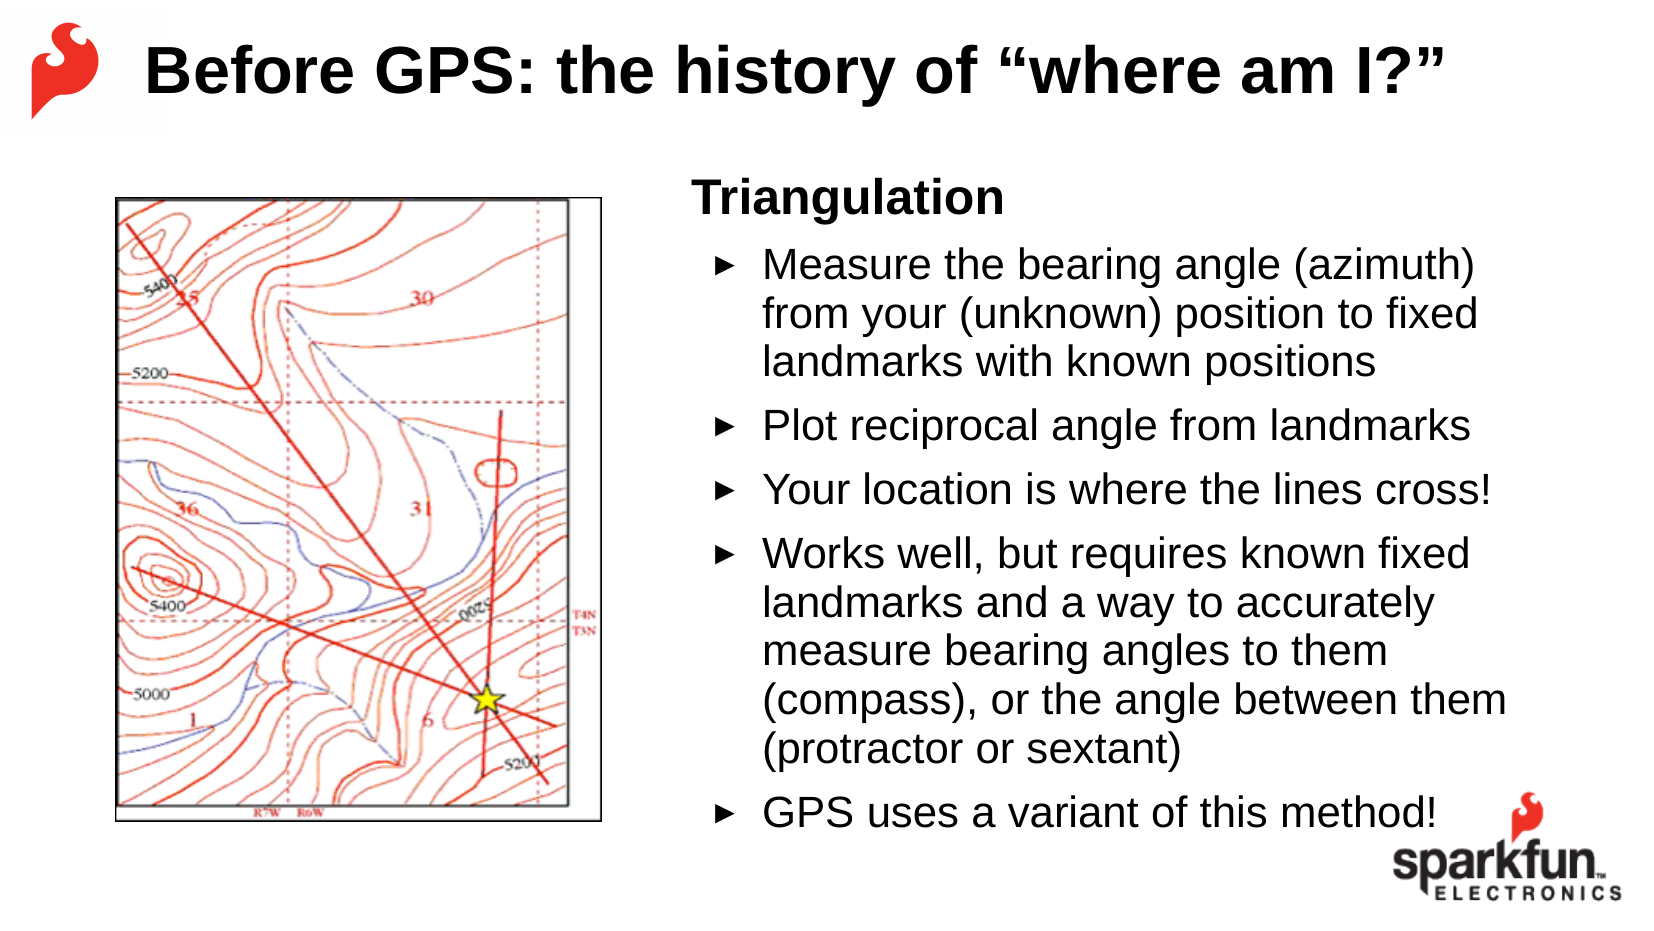

# Before GPS: the history of “where am I?”
Triangulation
Measure the bearing angle (azimuth) from your (unknown) position to fixed landmarks with known positions
Plot reciprocal angle from landmarks
Your location is where the lines cross!
Works well, but requires known fixed landmarks and a way to accurately measure bearing angles to them (compass), or the angle between them (protractor or sextant)
GPS uses a variant of this method!